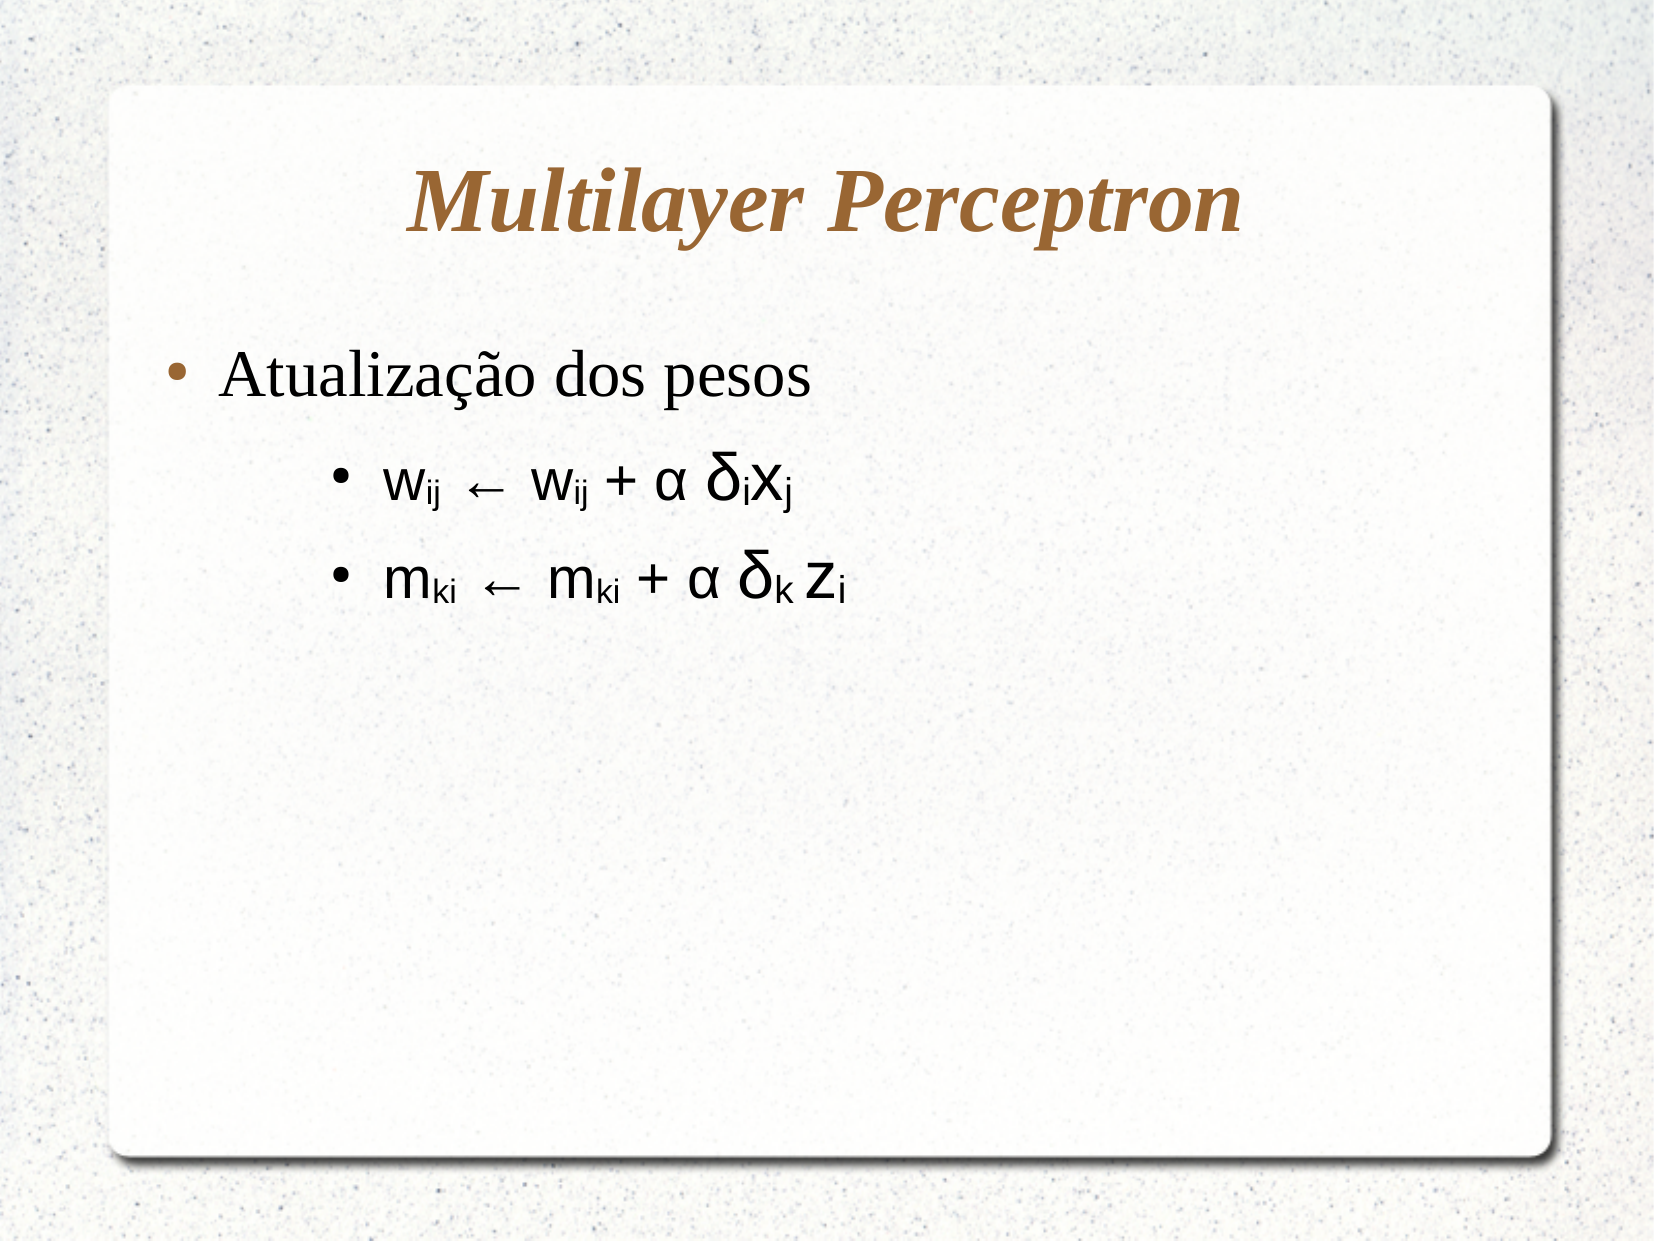

# Multilayer Perceptron
Atualização dos pesos
wij ← wij + α δixj
mki ← mki + α δk zi